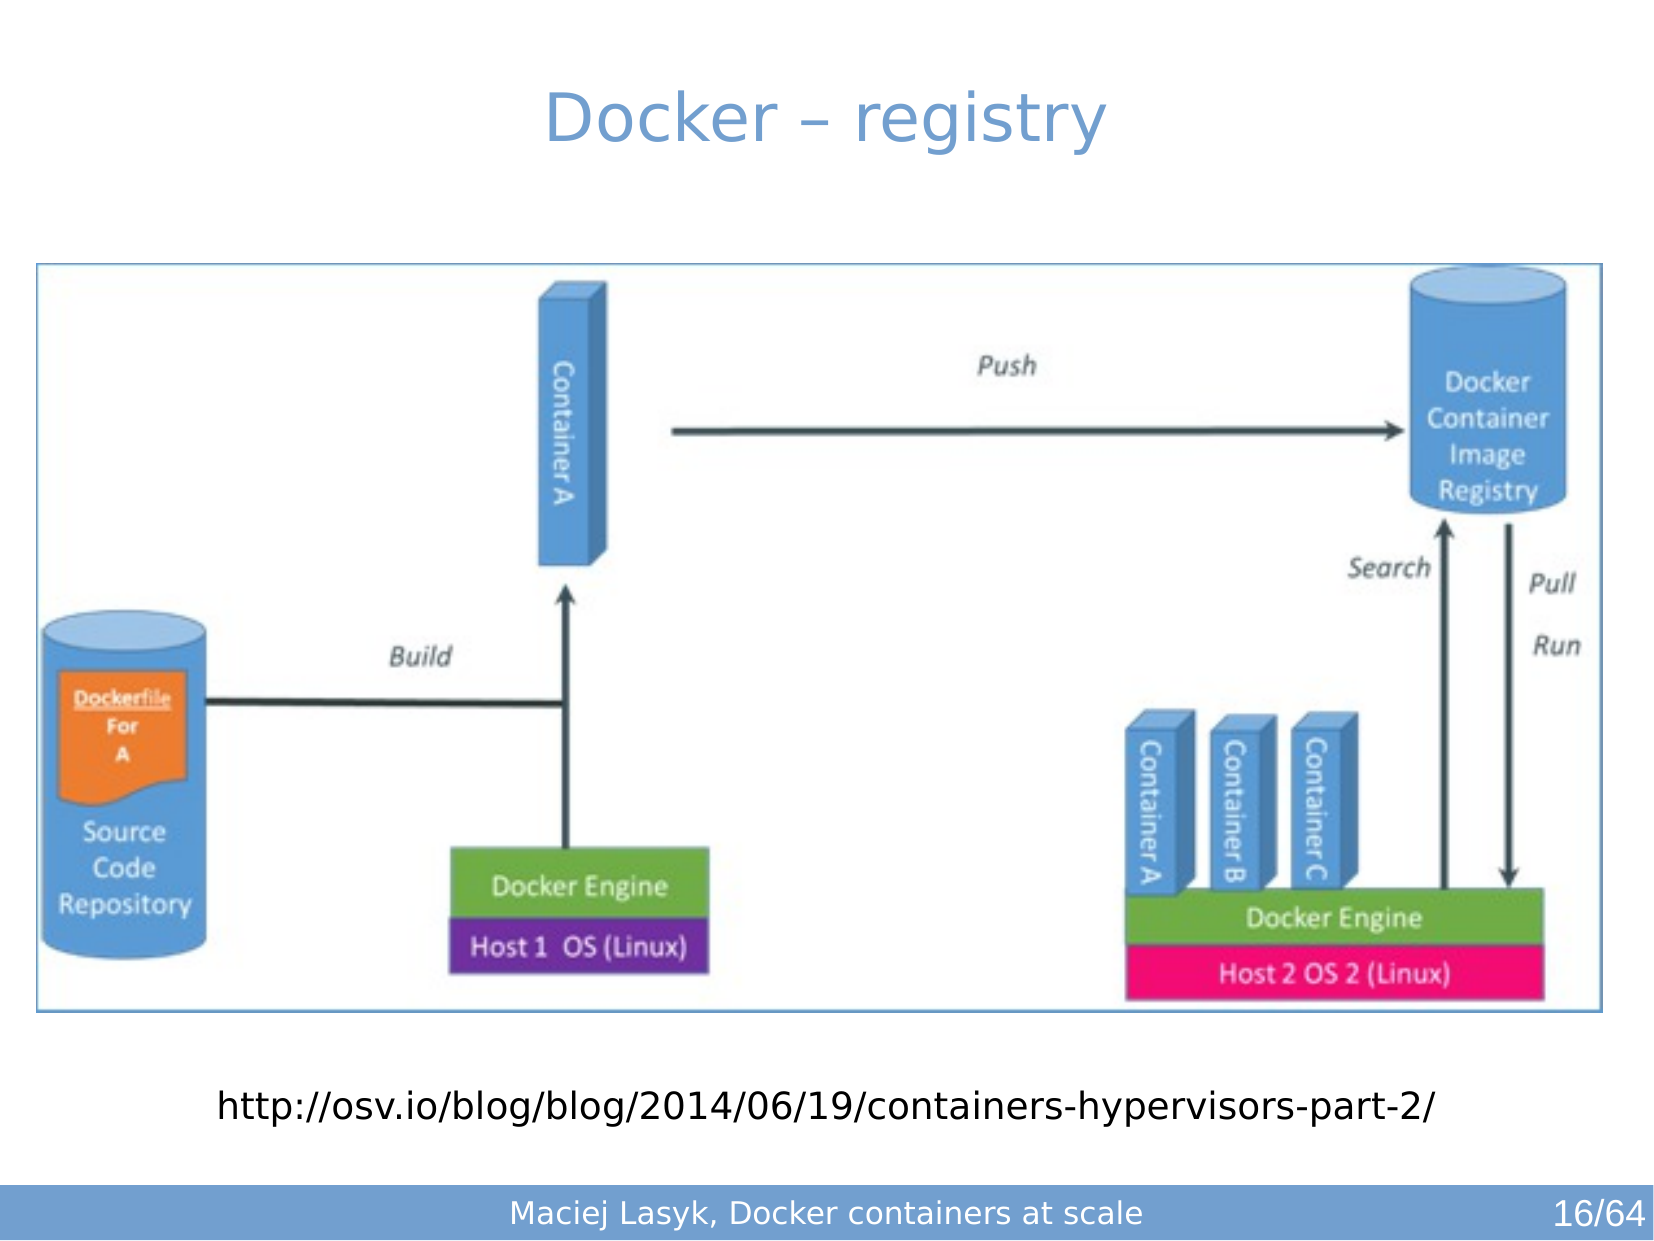

Docker – registry
http://osv.io/blog/blog/2014/06/19/containers-hypervisors-part-2/
 16/64
Maciej Lasyk, Docker containers at scale